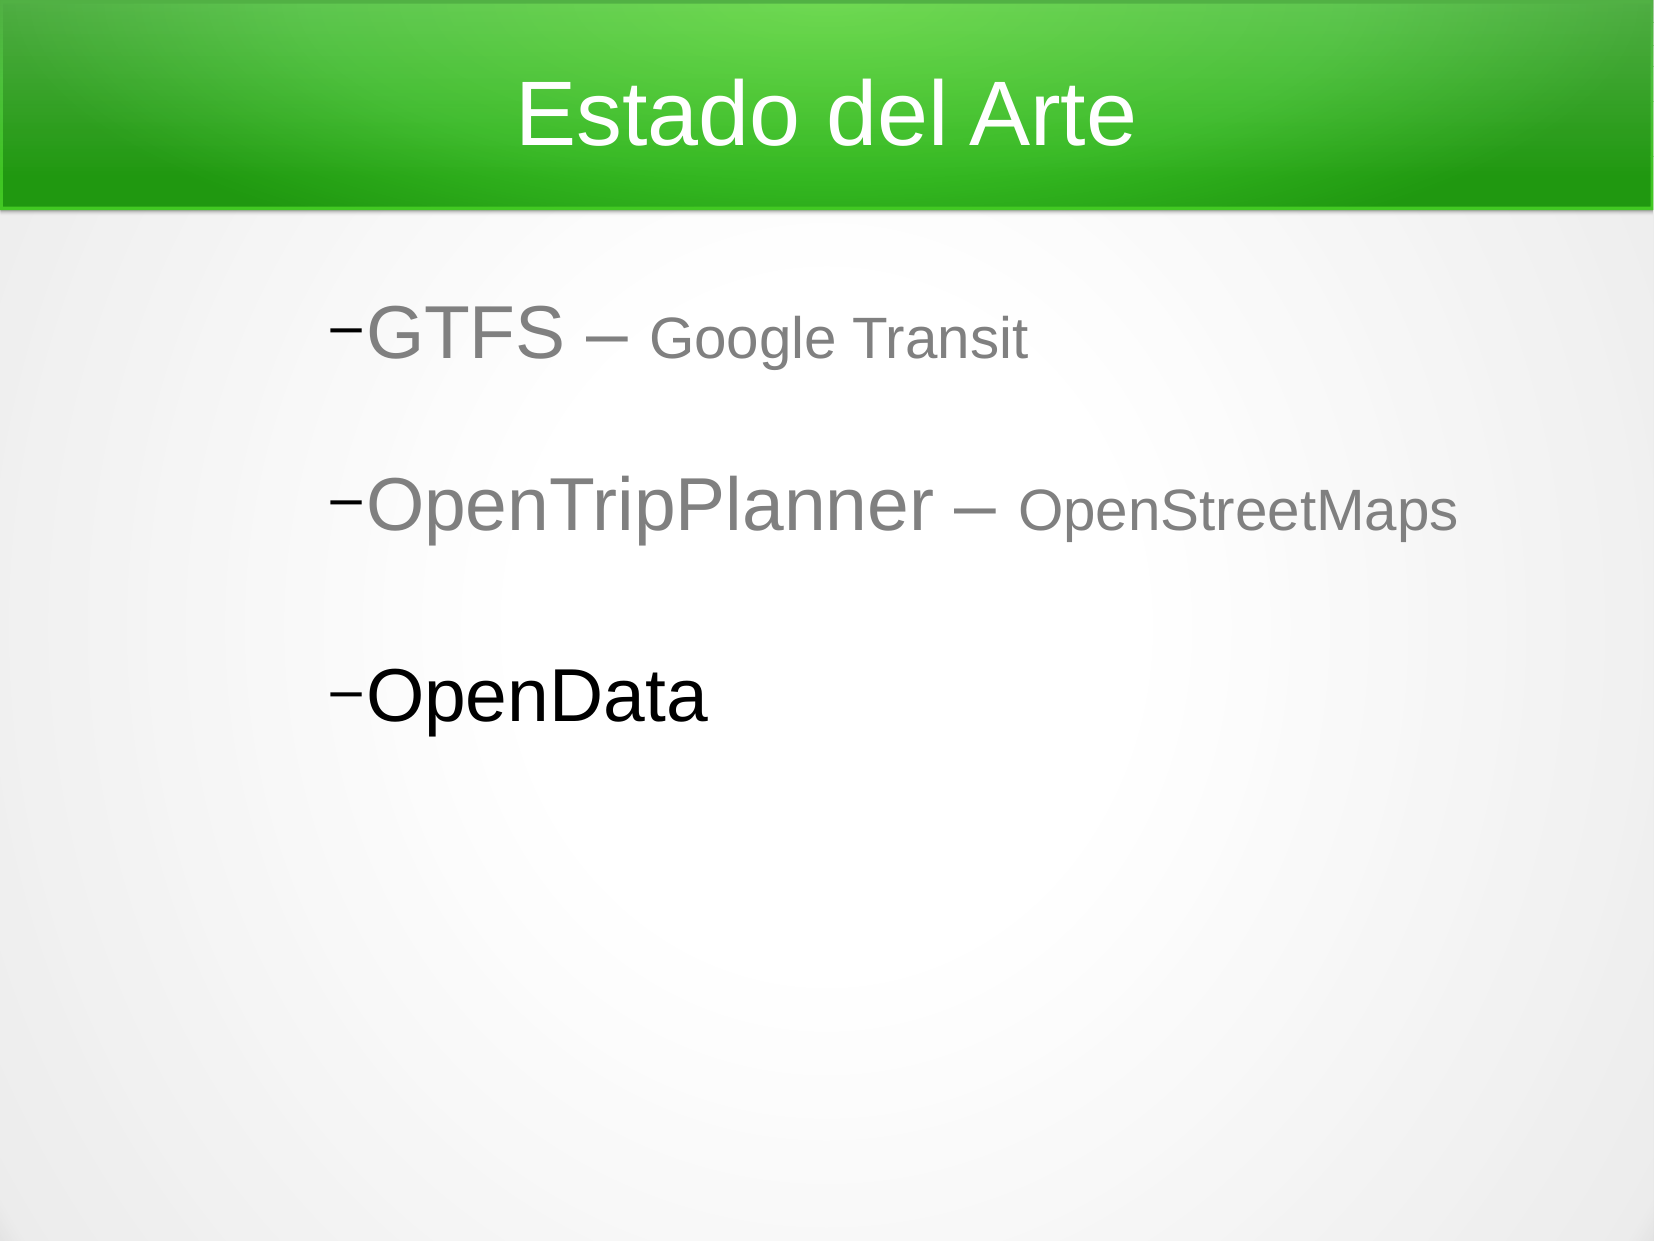

# Estado del Arte
GTFS – Google Transit
OpenTripPlanner – OpenStreetMaps
OpenData